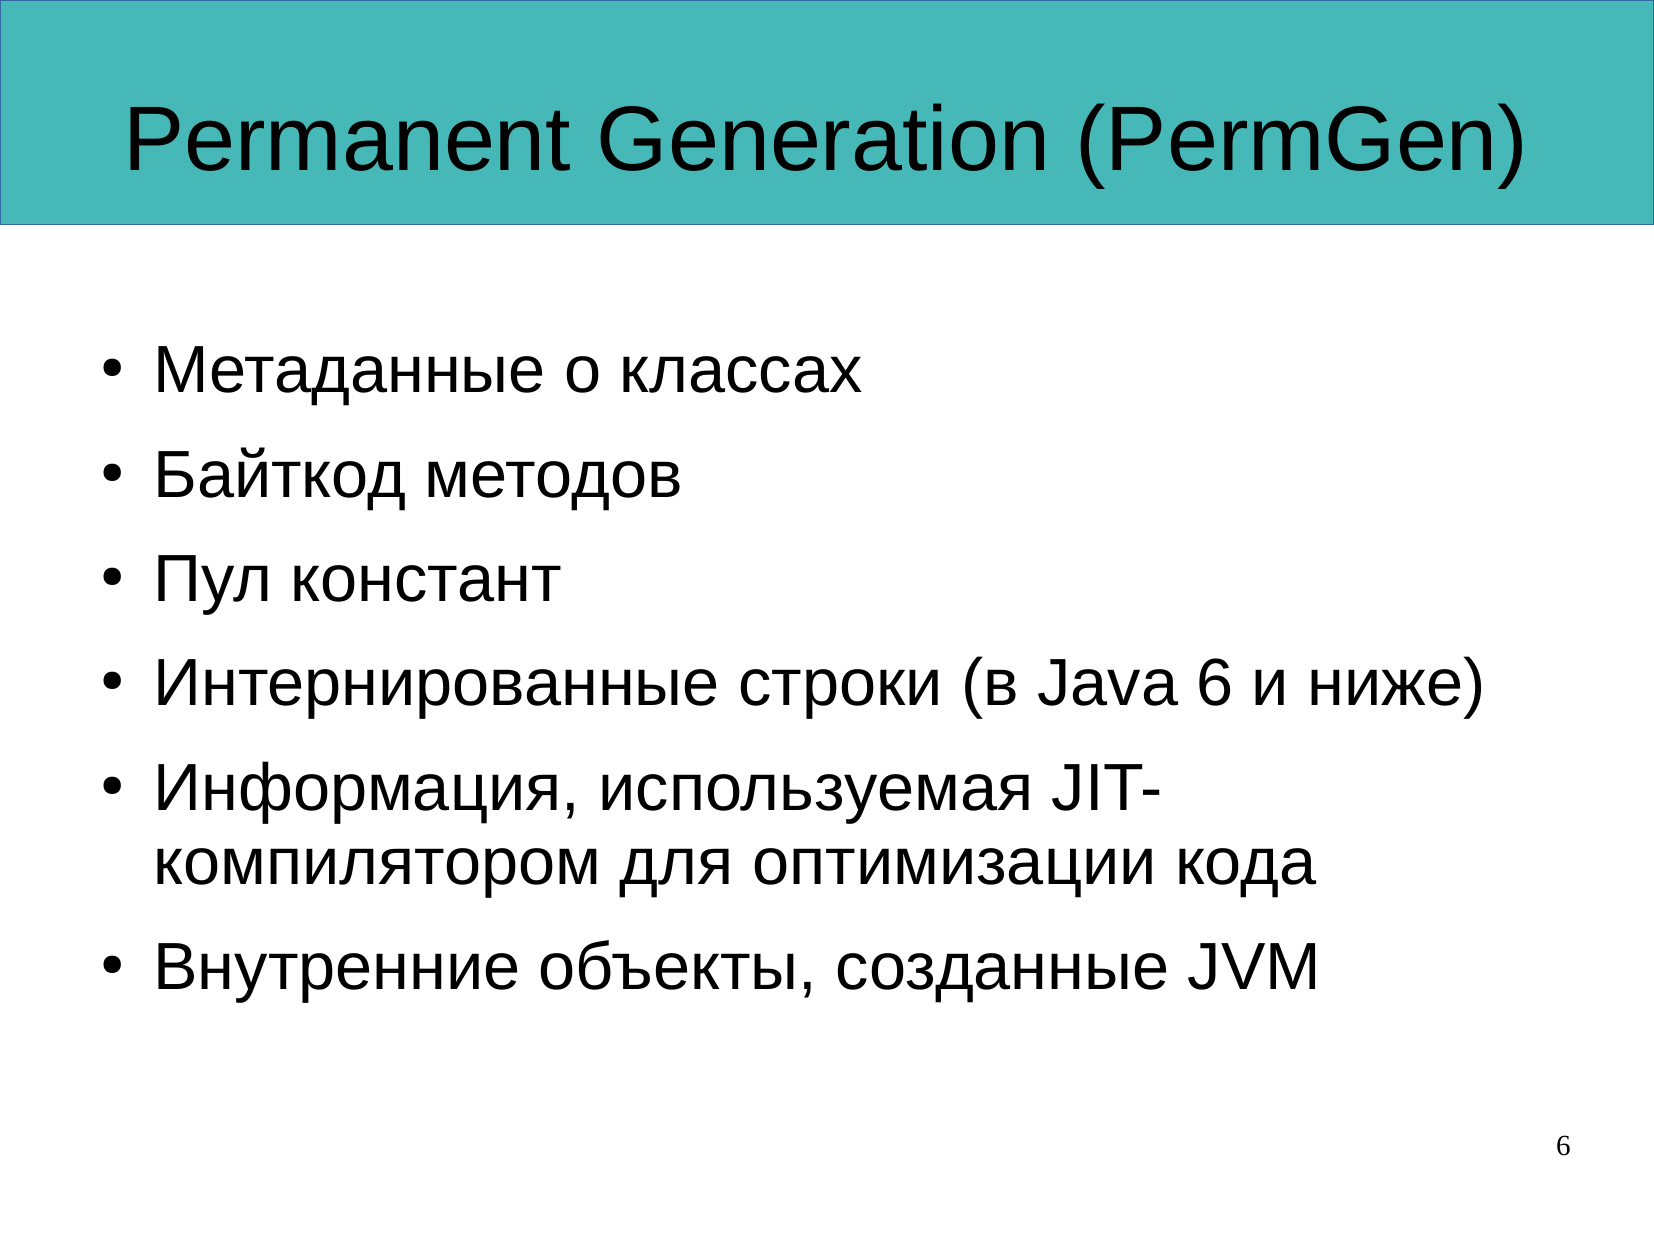

# Permanent Generation (PermGen)
Метаданные о классах
Байткод методов
Пул констант
Интернированные строки (в Java 6 и ниже)
Информация, используемая JIT-компилятором для оптимизации кода
Внутренние объекты, созданные JVM
6